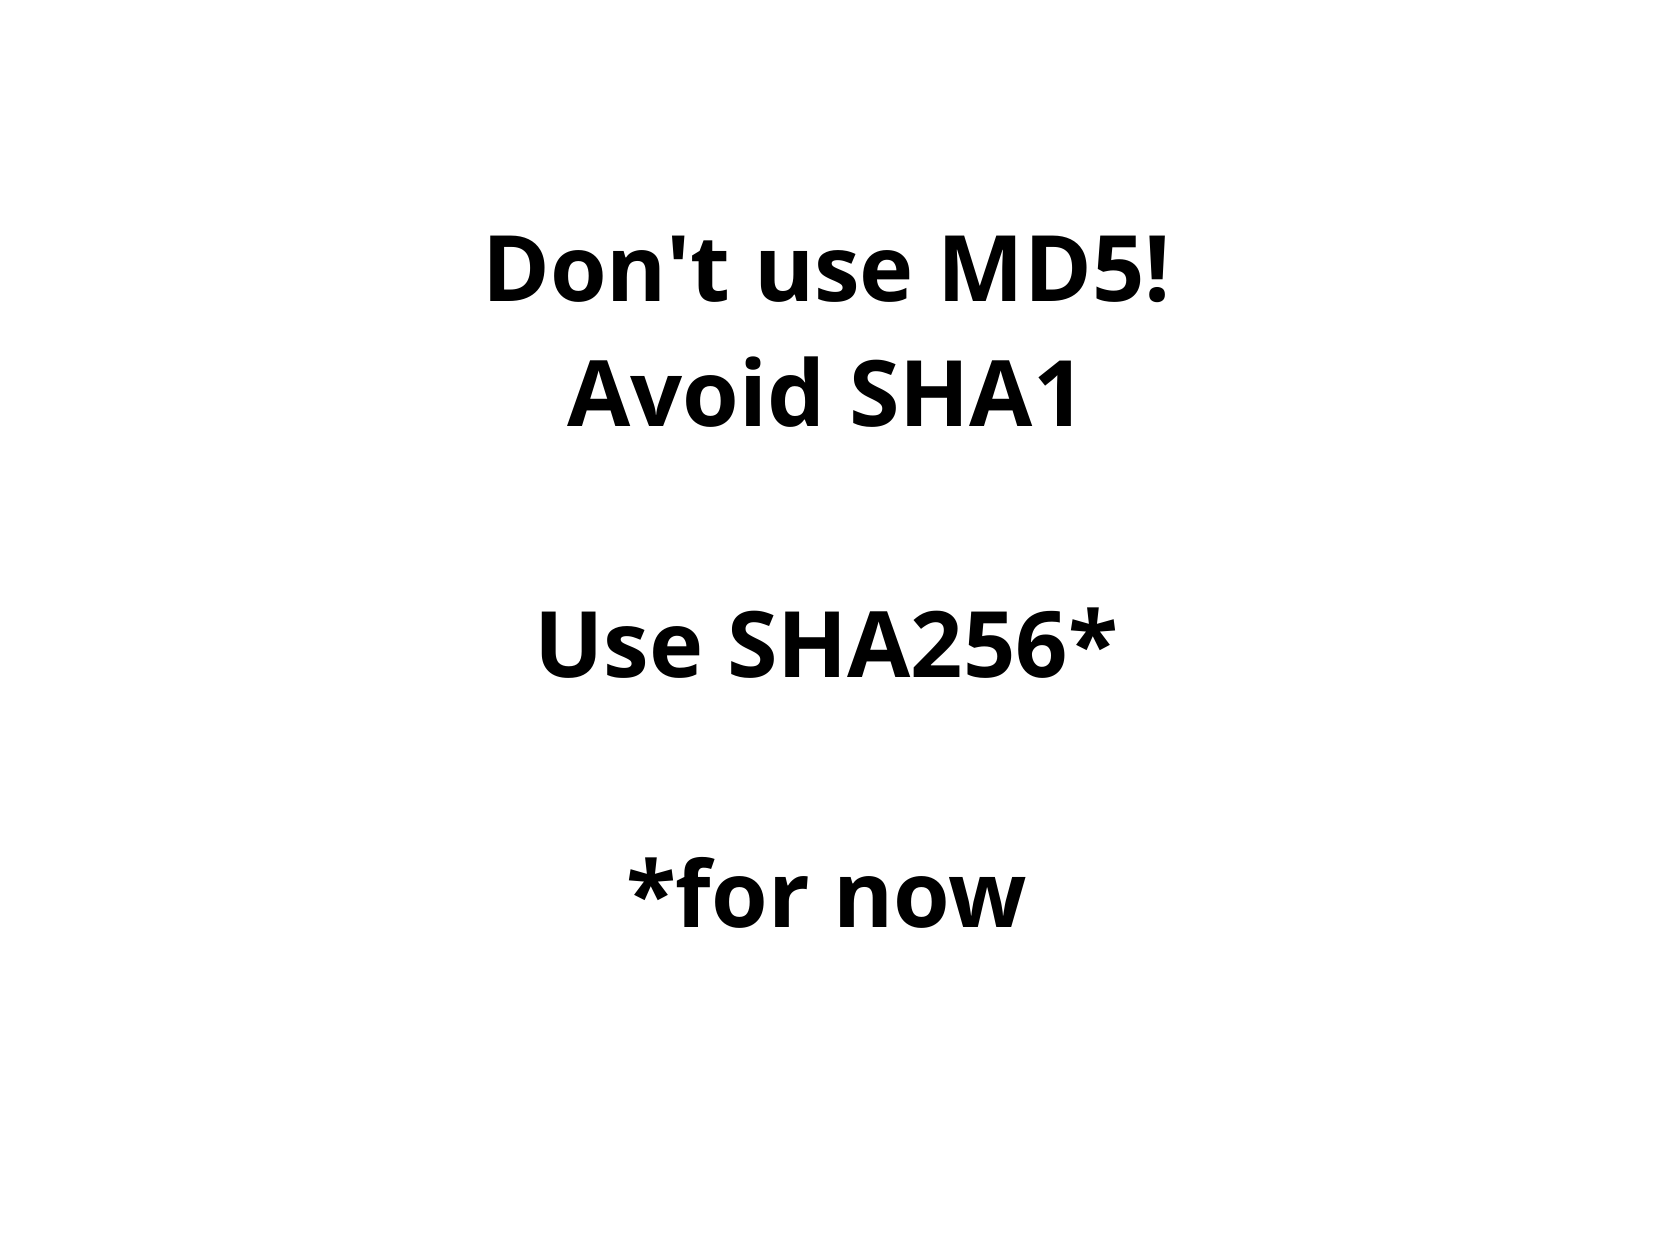

# Don't use MD5!
Avoid SHA1
Use SHA256*
*for now